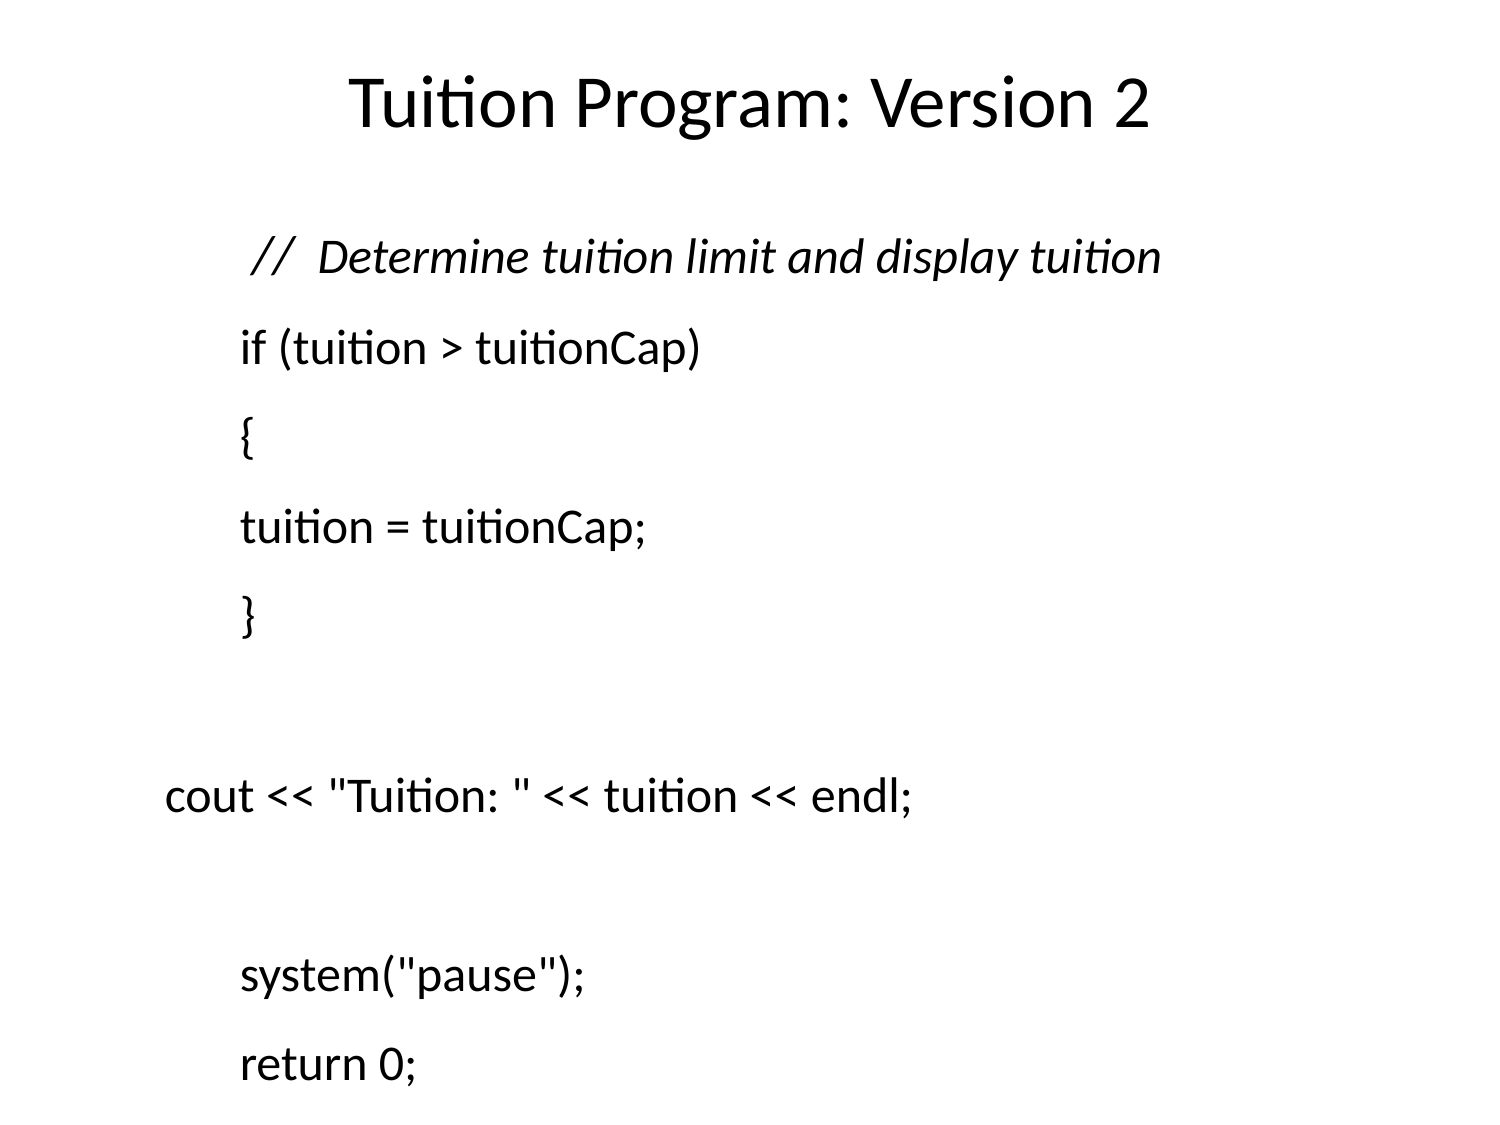

# Tuition Program: Version 2
 	 // Determine tuition limit and display tuition
 	if (tuition > tuitionCap)
 	{
 	 	tuition = tuitionCap;
 	}
	cout << "Tuition: " << tuition << endl;
 	system("pause");
 	return 0;
}